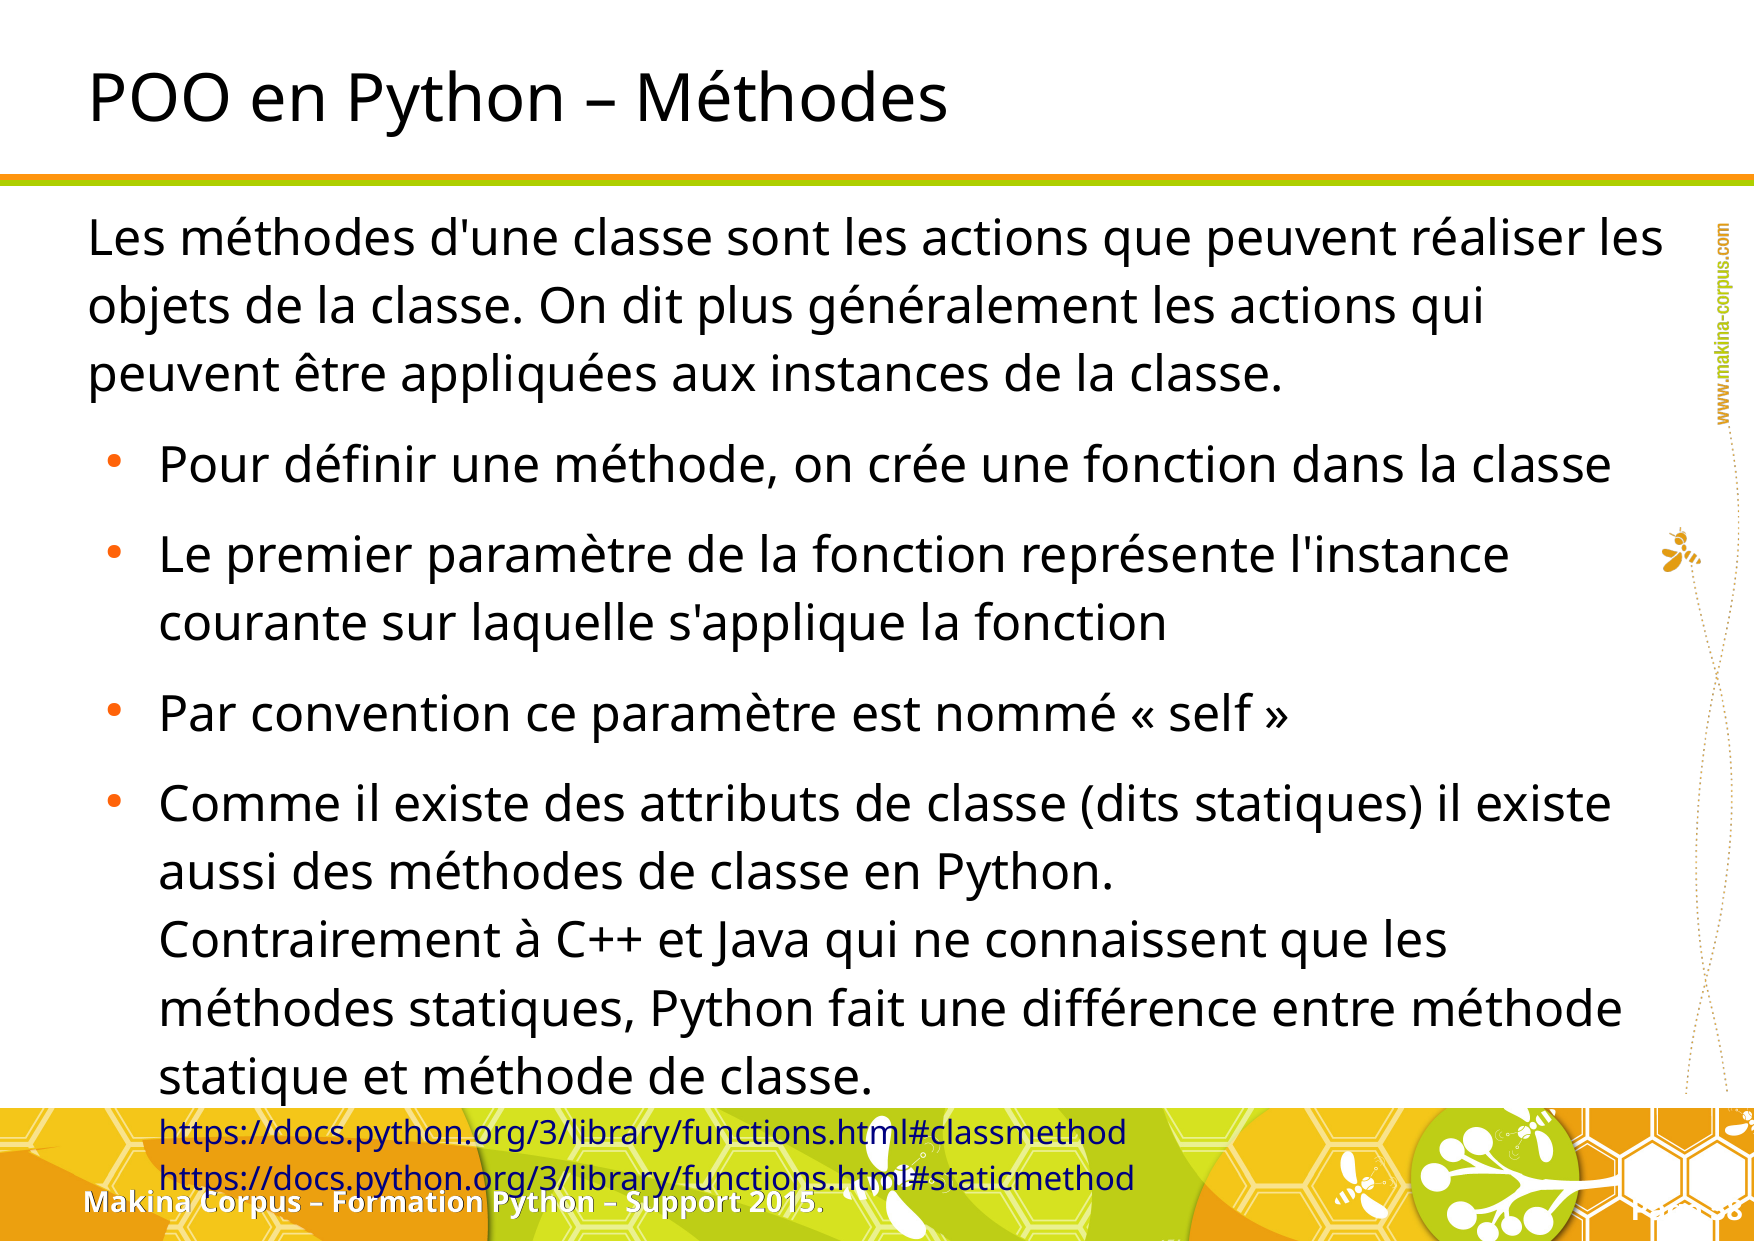

# POO en Python – Méthodes
Les méthodes d'une classe sont les actions que peuvent réaliser les objets de la classe. On dit plus généralement les actions qui peuvent être appliquées aux instances de la classe.
Pour définir une méthode, on crée une fonction dans la classe
Le premier paramètre de la fonction représente l'instance courante sur laquelle s'applique la fonction
Par convention ce paramètre est nommé « self »
Comme il existe des attributs de classe (dits statiques) il existe aussi des méthodes de classe en Python.
Contrairement à C++ et Java qui ne connaissent que les méthodes statiques, Python fait une différence entre méthode statique et méthode de classe.
https://docs.python.org/3/library/functions.html#classmethodhttps://docs.python.org/3/library/functions.html#staticmethod
tesg
58